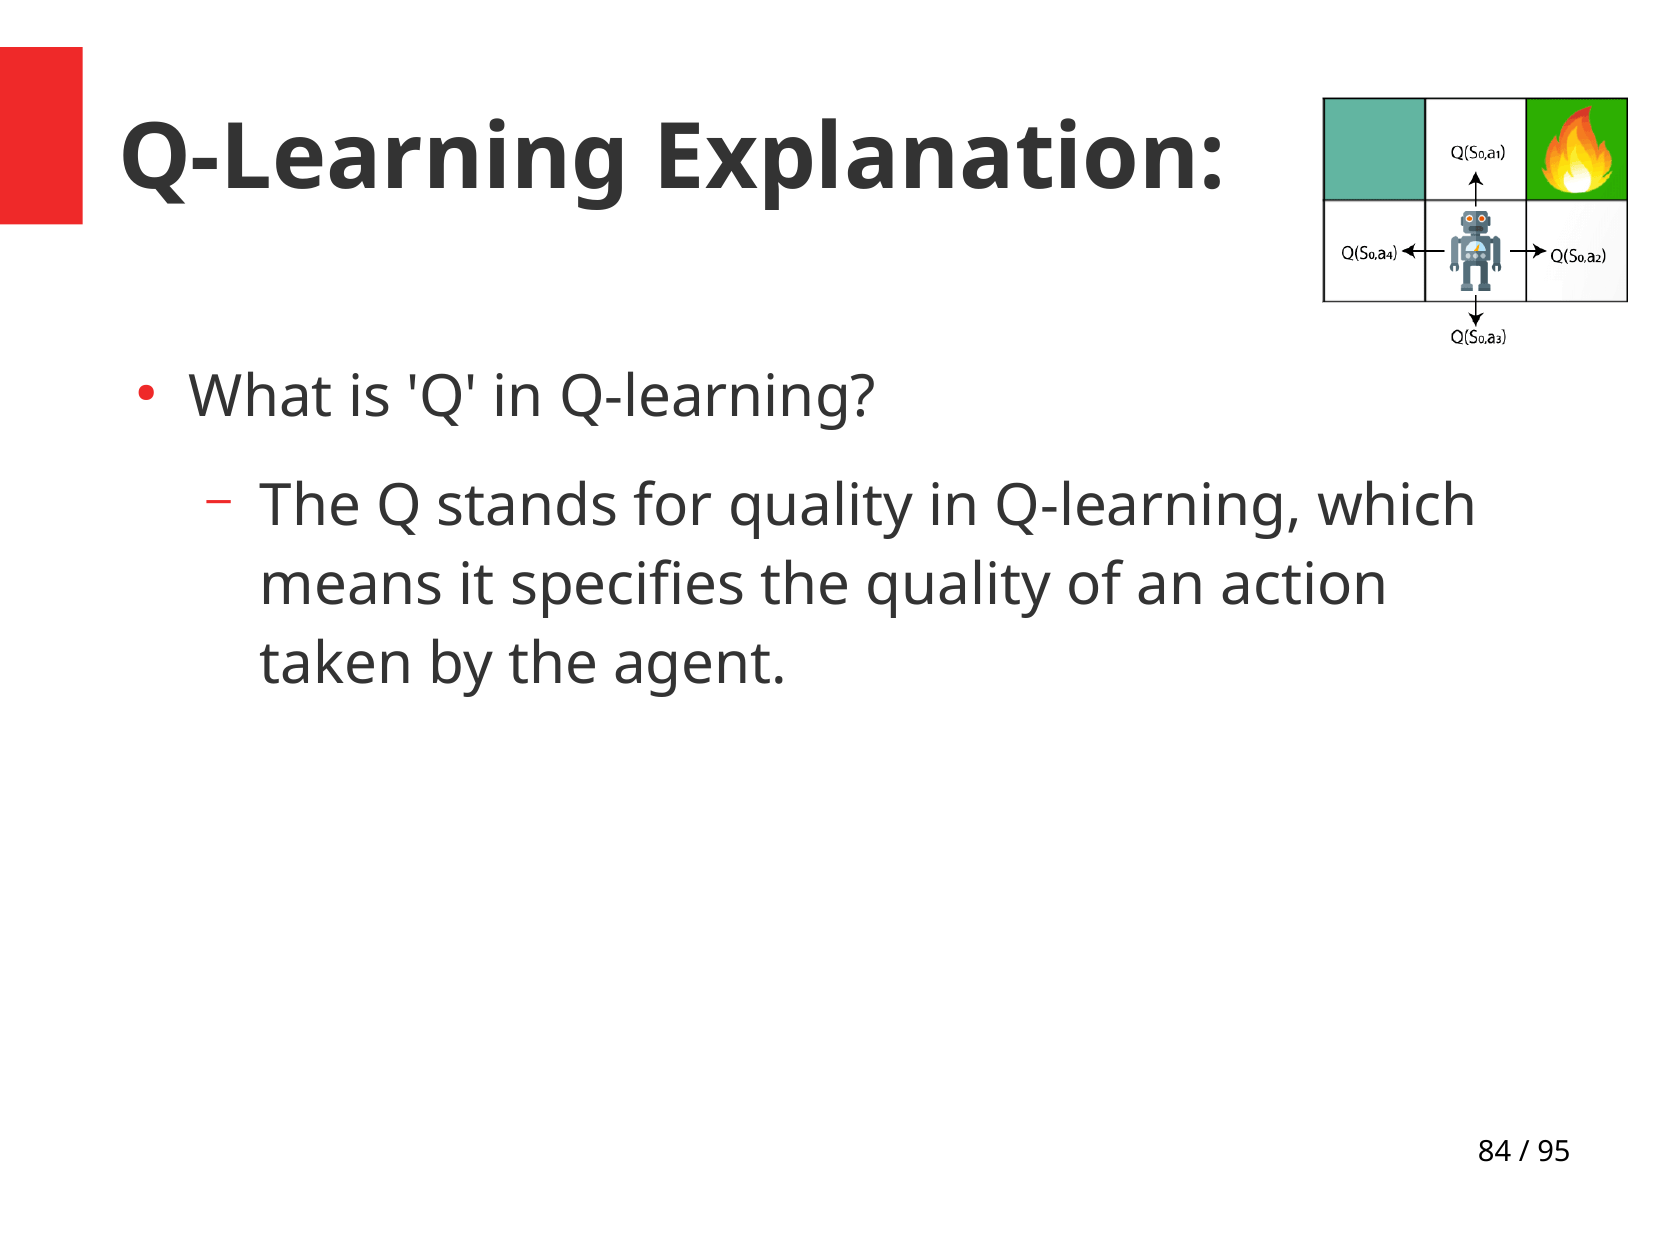

# Q-Learning Explanation:
What is 'Q' in Q-learning?
The Q stands for quality in Q-learning, which means it specifies the quality of an action taken by the agent.
84